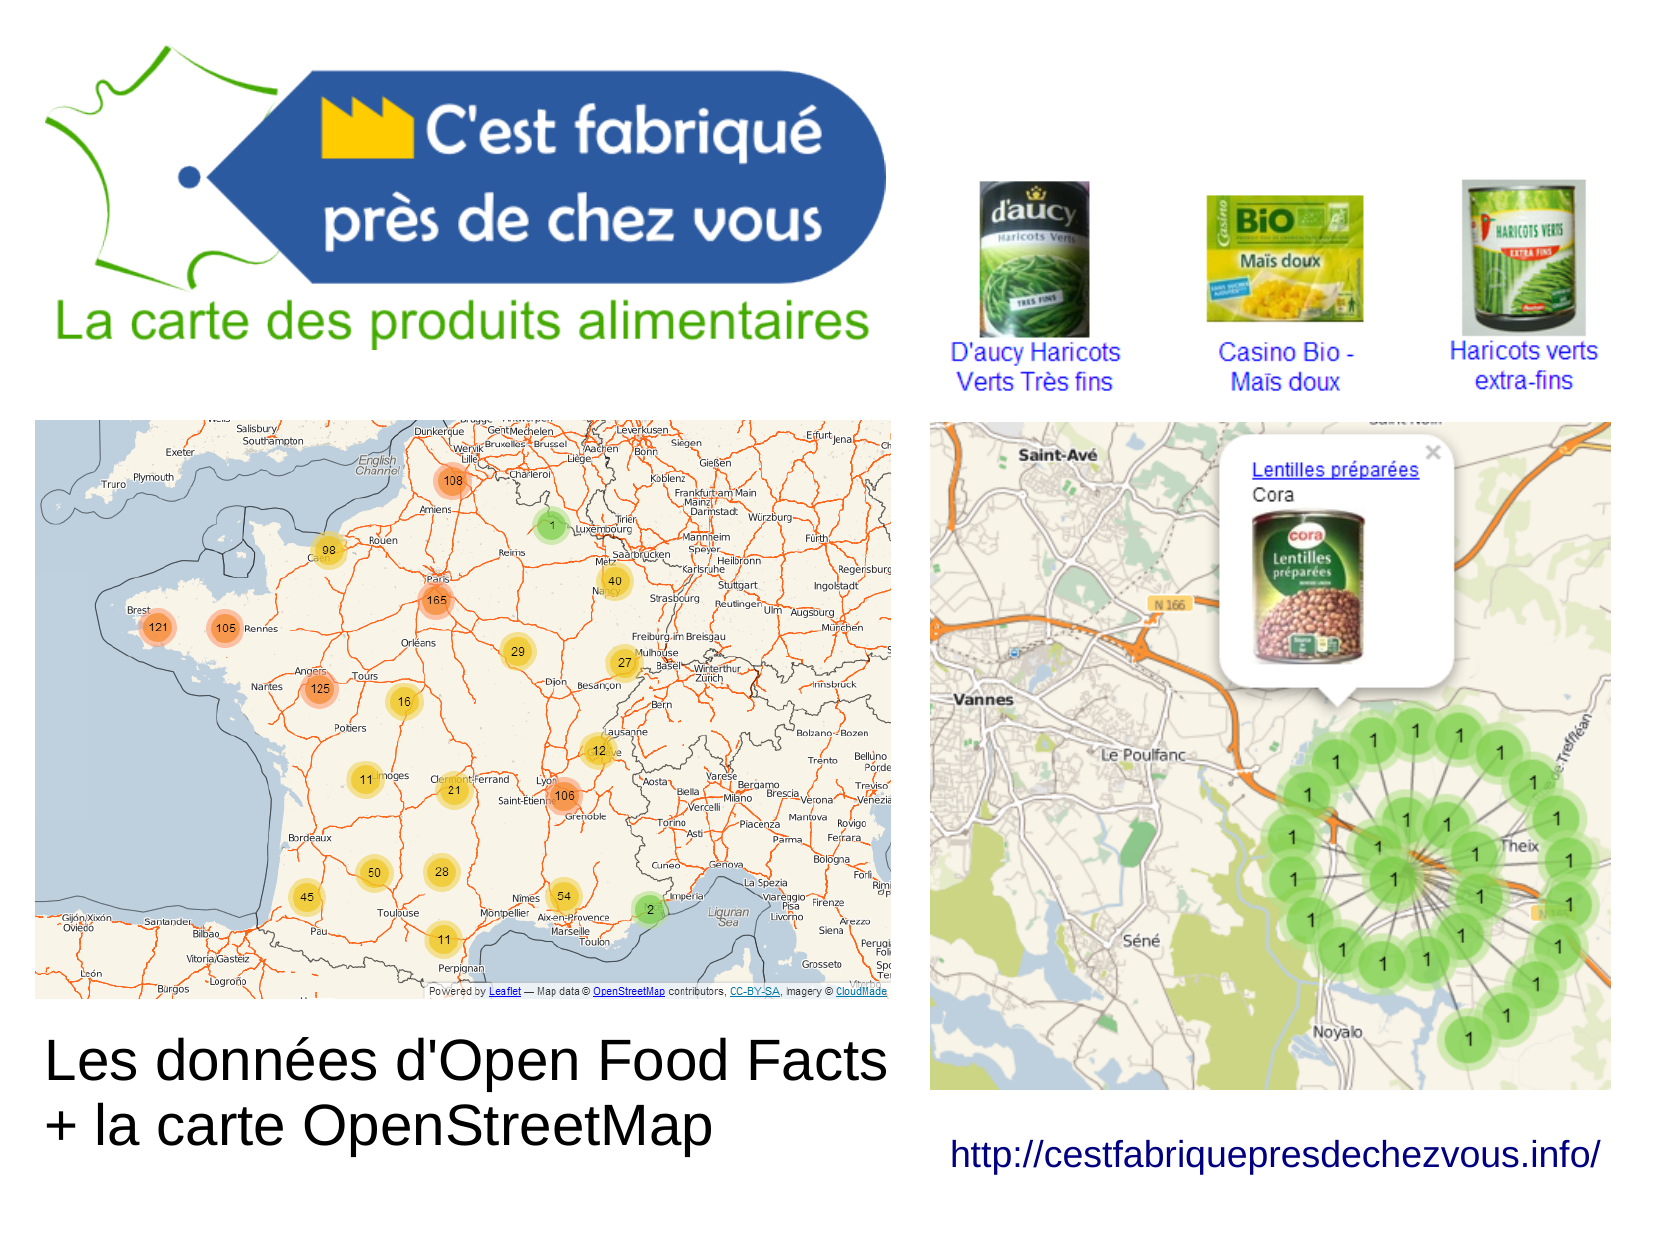

#
Les données d'Open Food Facts
+ la carte OpenStreetMap
http://cestfabriquepresdechezvous.info/